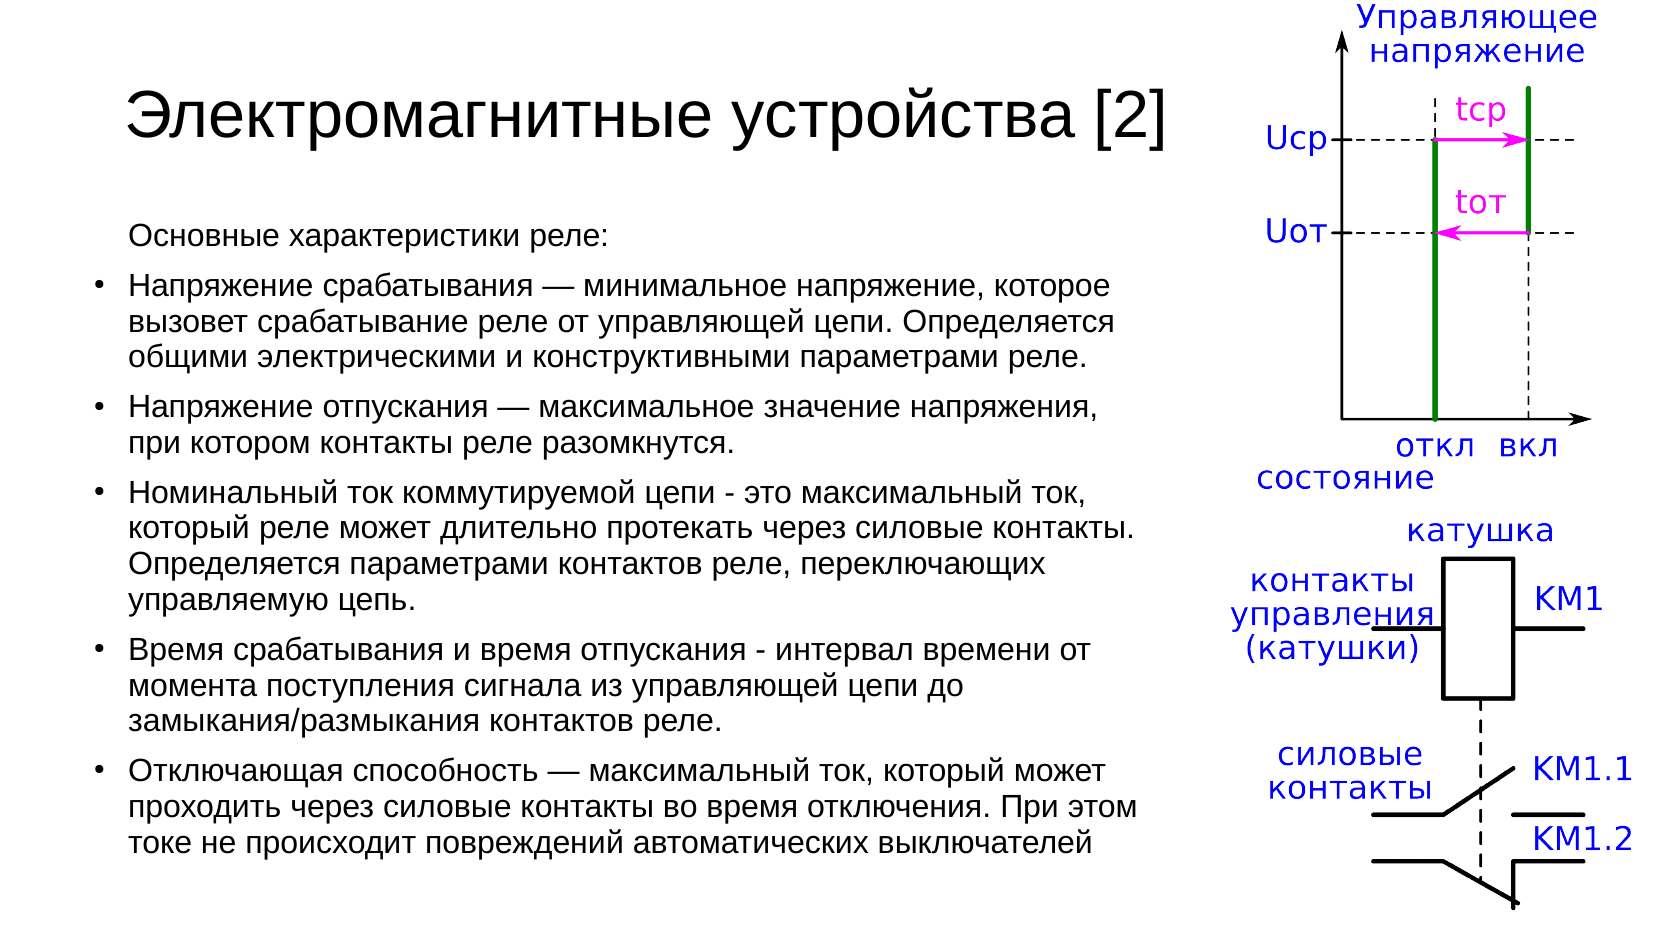

# Электромагнитные устройства [2]
Основные характеристики реле:
Напряжение срабатывания — минимальное напряжение, которое вызовет срабатывание реле от управляющей цепи. Определяется общими электрическими и конструктивными параметрами реле.
Напряжение отпускания — максимальное значение напряжения, при котором контакты реле разомкнутся.
Номинальный ток коммутируемой цепи - это максимальный ток, который реле может длительно протекать через силовые контакты. Определяется параметрами контактов реле, переключающих управляемую цепь.
Время срабатывания и время отпускания - интервал времени от момента поступления сигнала из управляющей цепи до замыкания/размыкания контактов реле.
Отключающая способность — максимальный ток, который может проходить через силовые контакты во время отключения. При этом токе не происходит повреждений автоматических выключателей